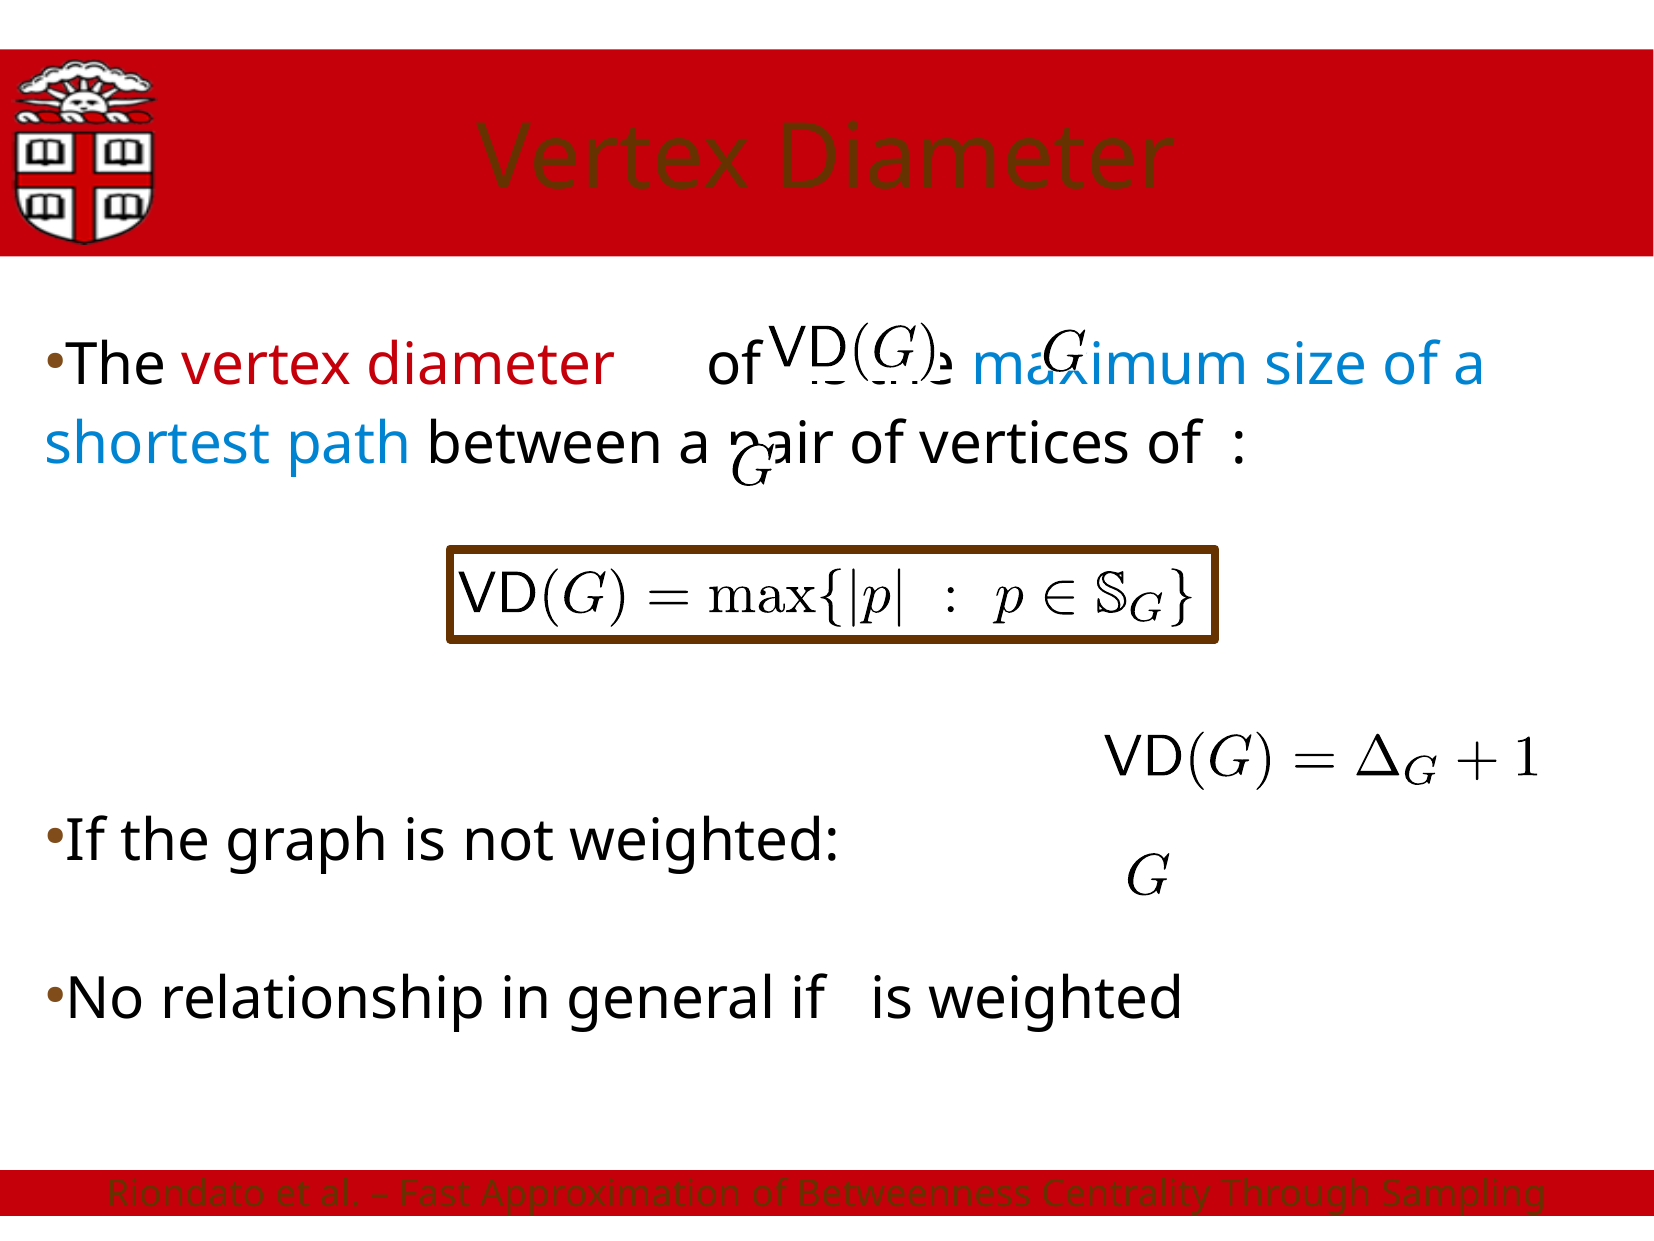

# Vertex Diameter
The vertex diameter of is the maximum size of a shortest path between a pair of vertices of :
If the graph is not weighted:
No relationship in general if is weighted
Riondato et al. – Fast Approximation of Betweenness Centrality Through Sampling